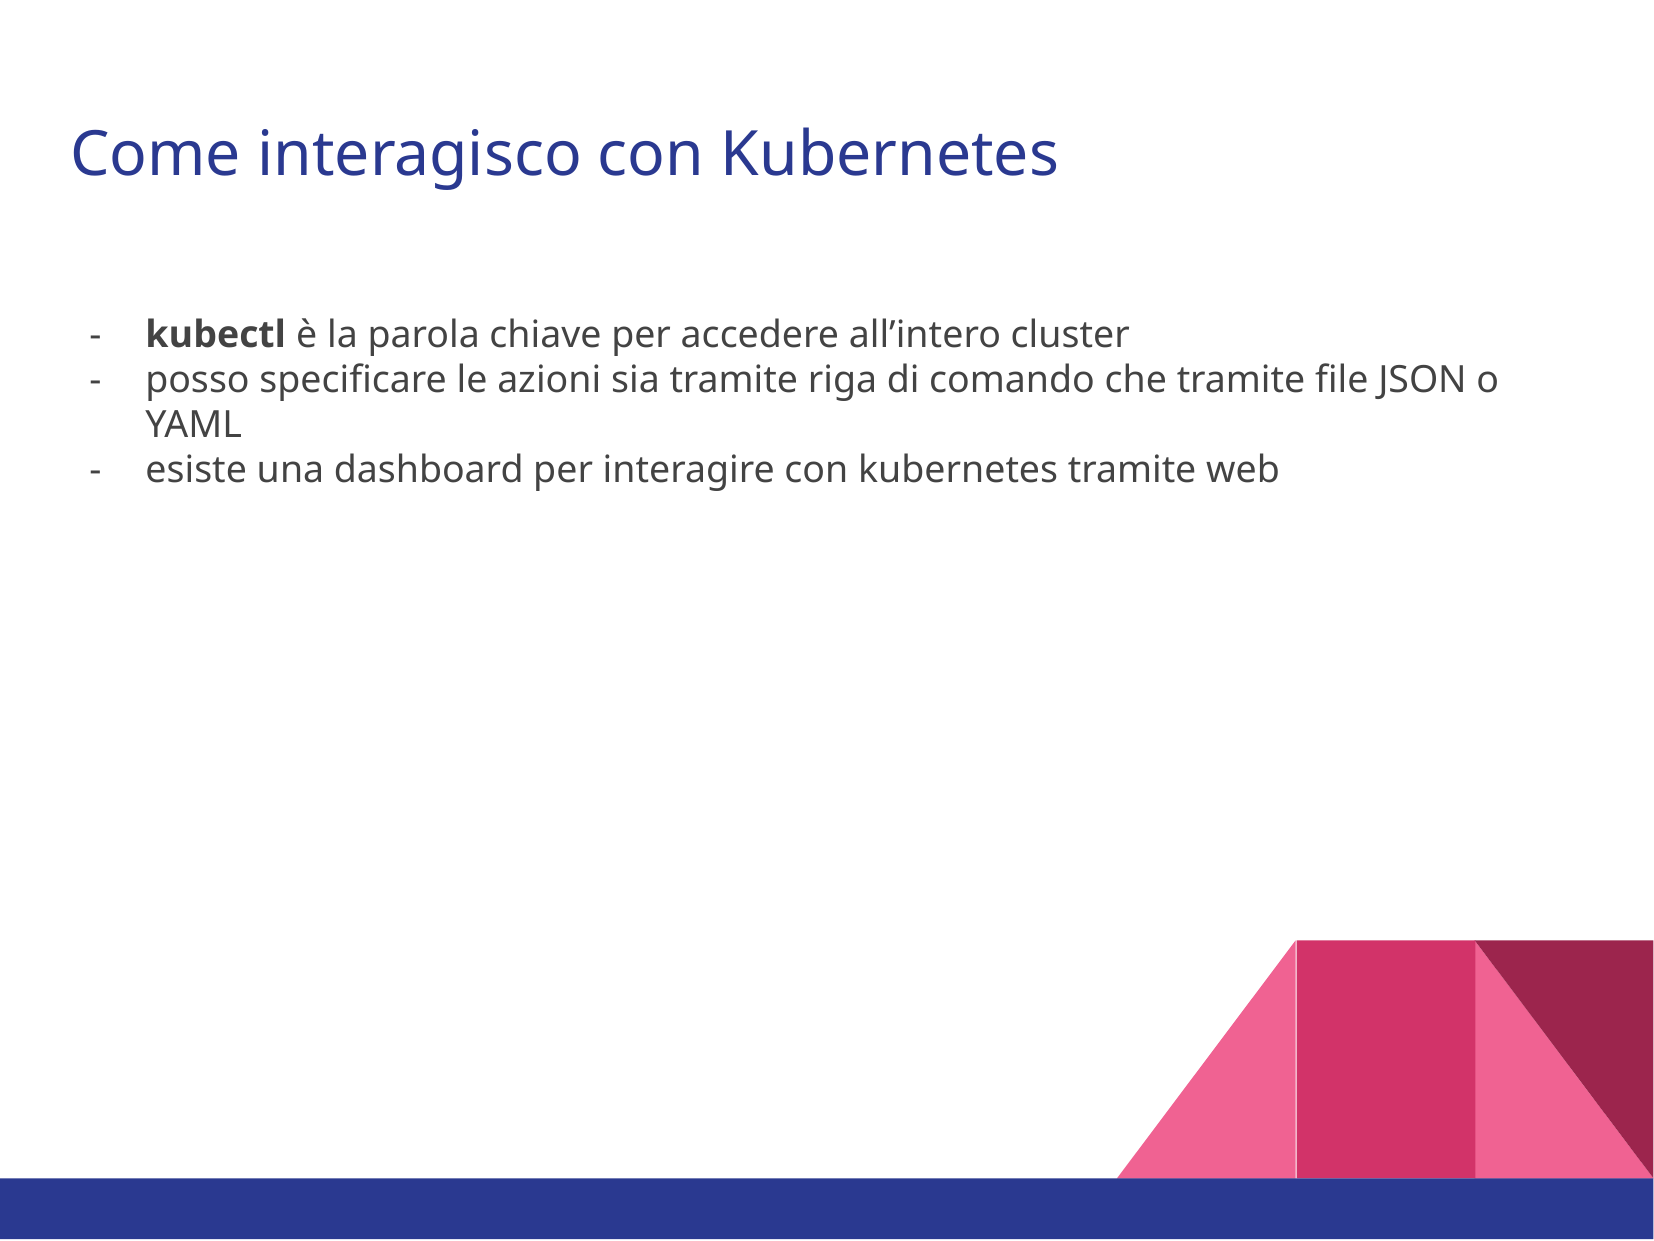

# Come interagisco con Kubernetes
kubectl è la parola chiave per accedere all’intero cluster
posso specificare le azioni sia tramite riga di comando che tramite file JSON o YAML
esiste una dashboard per interagire con kubernetes tramite web